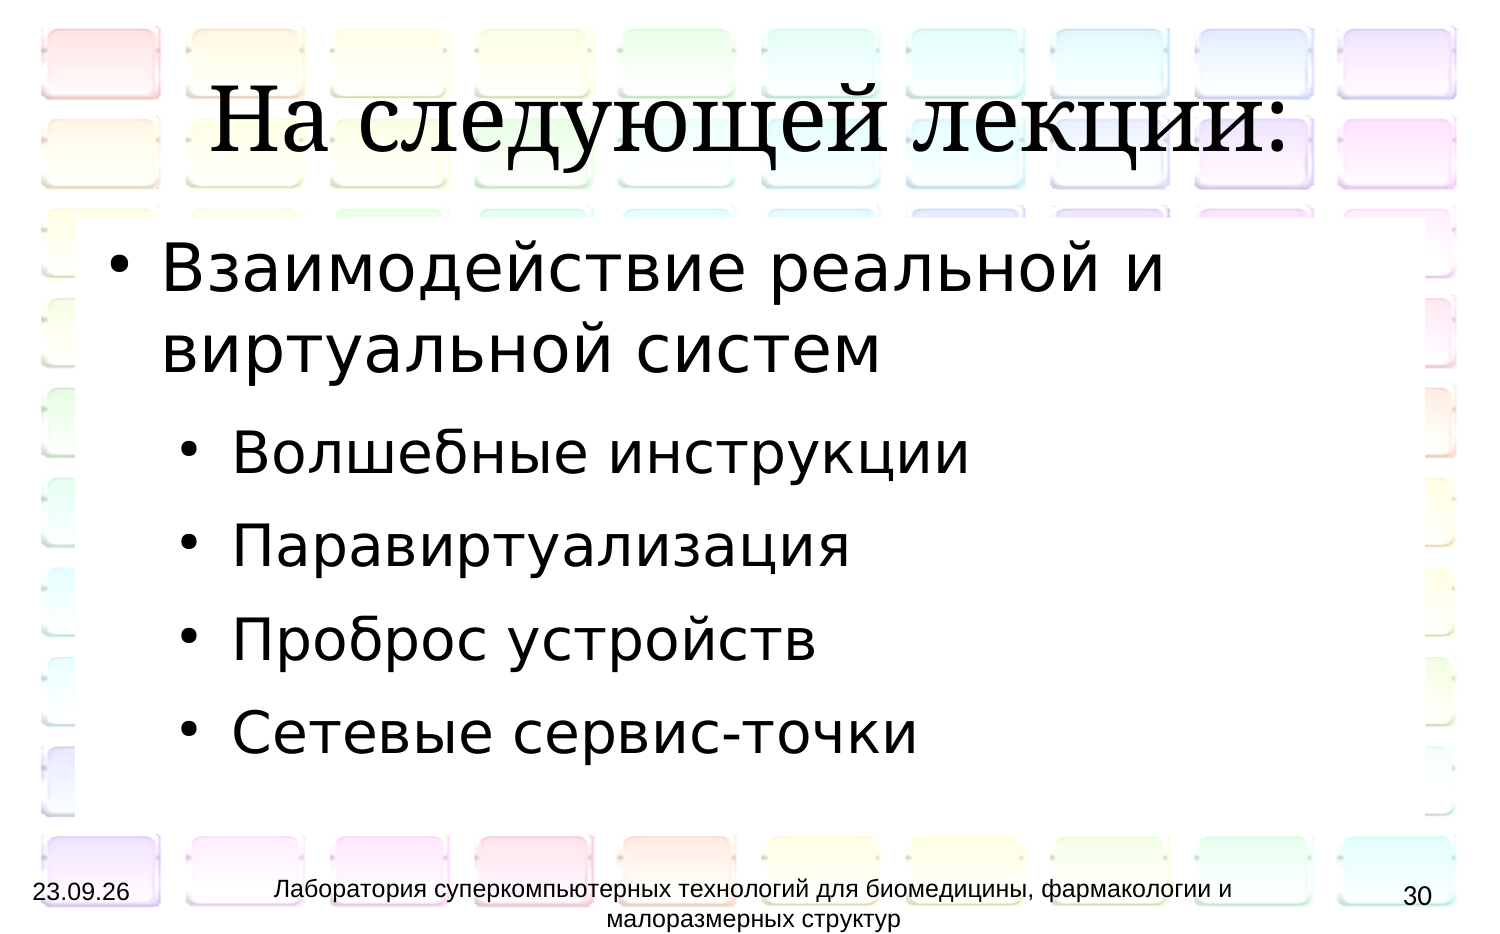

# На следующей лекции:
Взаимодействие реальной и виртуальной систем
Волшебные инструкции
Паравиртуализация
Проброс устройств
Сетевые сервис-точки
Лаборатория суперкомпьютерных технологий для биомедицины, фармакологии и малоразмерных структур